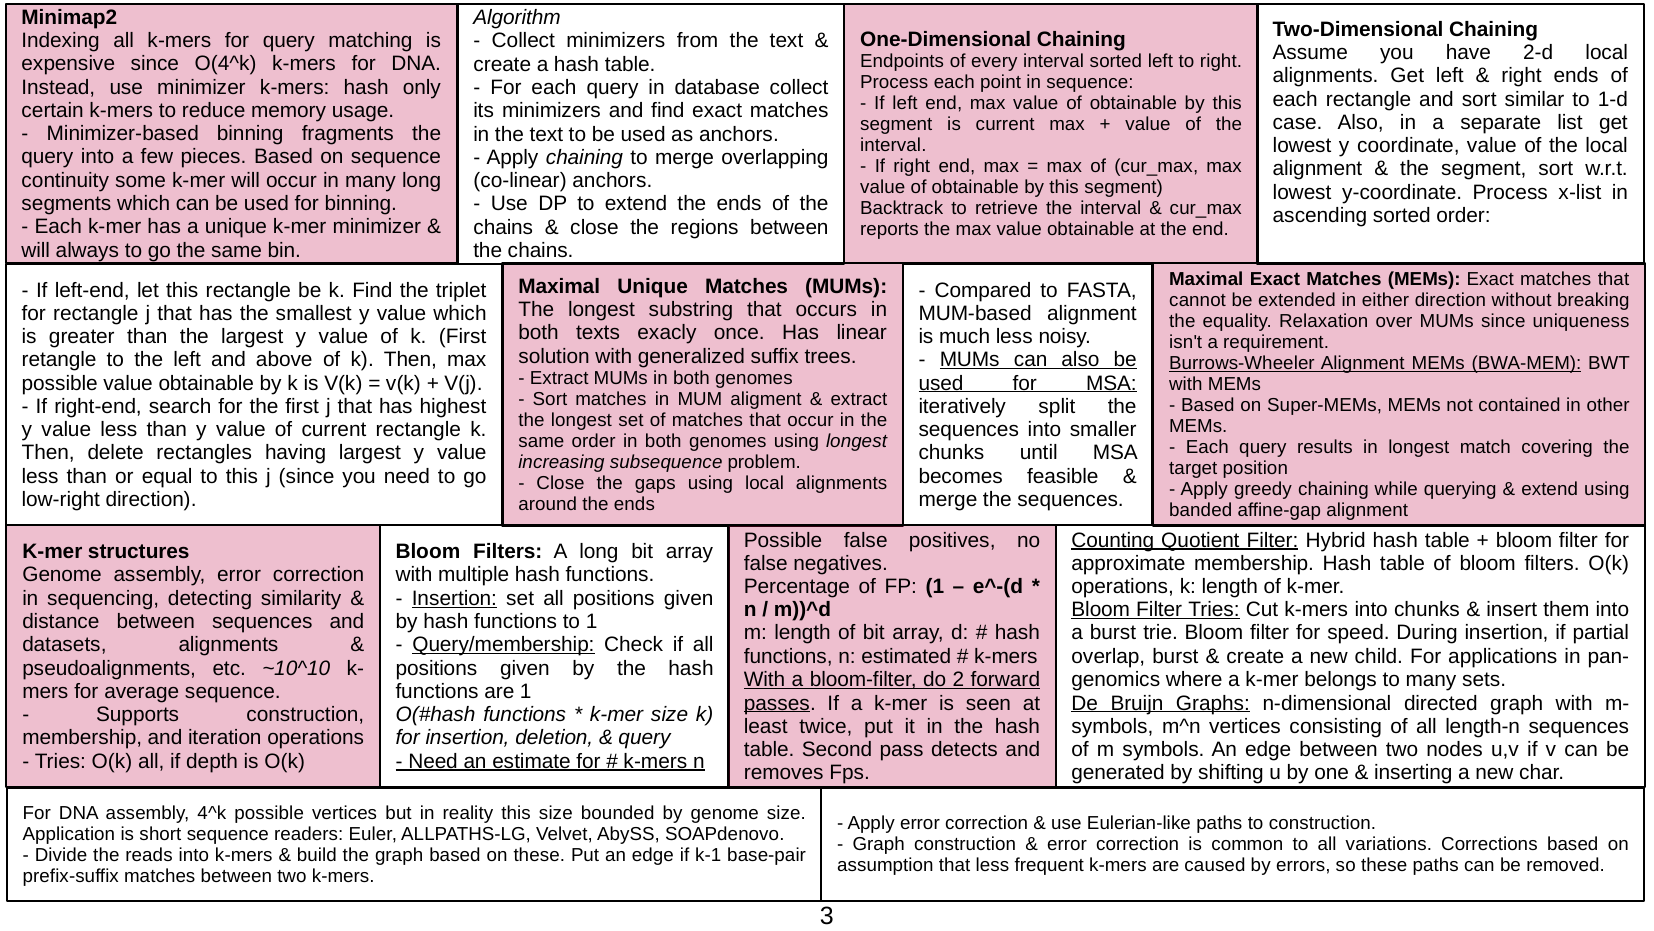

Minimap2
Indexing all k-mers for query matching is expensive since O(4^k) k-mers for DNA. Instead, use minimizer k-mers: hash only certain k-mers to reduce memory usage.
- Minimizer-based binning fragments the query into a few pieces. Based on sequence continuity some k-mer will occur in many long segments which can be used for binning.
- Each k-mer has a unique k-mer minimizer & will always to go the same bin.
One-Dimensional Chaining
Endpoints of every interval sorted left to right. Process each point in sequence:
- If left end, max value of obtainable by this segment is current max + value of the interval.
- If right end, max = max of (cur_max, max value of obtainable by this segment)
Backtrack to retrieve the interval & cur_max reports the max value obtainable at the end.
Algorithm
- Collect minimizers from the text & create a hash table.
- For each query in database collect its minimizers and find exact matches in the text to be used as anchors.
- Apply chaining to merge overlapping (co-linear) anchors.
- Use DP to extend the ends of the chains & close the regions between the chains.
Two-Dimensional Chaining
Assume you have 2-d local alignments. Get left & right ends of each rectangle and sort similar to 1-d case. Also, in a separate list get lowest y coordinate, value of the local alignment & the segment, sort w.r.t. lowest y-coordinate. Process x-list in ascending sorted order:
Maximal Unique Matches (MUMs): The longest substring that occurs in both texts exacly once. Has linear solution with generalized suffix trees.
- Extract MUMs in both genomes
- Sort matches in MUM aligment & extract the longest set of matches that occur in the same order in both genomes using longest increasing subsequence problem.
- Close the gaps using local alignments around the ends
Maximal Exact Matches (MEMs): Exact matches that cannot be extended in either direction without breaking the equality. Relaxation over MUMs since uniqueness isn't a requirement.
Burrows-Wheeler Alignment MEMs (BWA-MEM): BWT with MEMs
- Based on Super-MEMs, MEMs not contained in other MEMs.
- Each query results in longest match covering the target position
- Apply greedy chaining while querying & extend using banded affine-gap alignment
- If left-end, let this rectangle be k. Find the triplet for rectangle j that has the smallest y value which is greater than the largest y value of k. (First retangle to the left and above of k). Then, max possible value obtainable by k is V(k) = v(k) + V(j).
- If right-end, search for the first j that has highest y value less than y value of current rectangle k. Then, delete rectangles having largest y value less than or equal to this j (since you need to go low-right direction).
- Compared to FASTA, MUM-based alignment is much less noisy.
- MUMs can also be used for MSA: iteratively split the sequences into smaller chunks until MSA becomes feasible & merge the sequences.
K-mer structures
Genome assembly, error correction in sequencing, detecting similarity & distance between sequences and datasets, alignments & pseudoalignments, etc. ~10^10 k-mers for average sequence.
- Supports construction, membership, and iteration operations
- Tries: O(k) all, if depth is O(k)
Bloom Filters: A long bit array with multiple hash functions.
- Insertion: set all positions given by hash functions to 1
- Query/membership: Check if all positions given by the hash functions are 1
O(#hash functions * k-mer size k) for insertion, deletion, & query
- Need an estimate for # k-mers n
Possible false positives, no false negatives.
Percentage of FP: (1 – e^-(d * n / m))^d
m: length of bit array, d: # hash functions, n: estimated # k-mers
With a bloom-filter, do 2 forward passes. If a k-mer is seen at least twice, put it in the hash table. Second pass detects and removes Fps.
Counting Quotient Filter: Hybrid hash table + bloom filter for approximate membership. Hash table of bloom filters. O(k) operations, k: length of k-mer.
Bloom Filter Tries: Cut k-mers into chunks & insert them into a burst trie. Bloom filter for speed. During insertion, if partial overlap, burst & create a new child. For applications in pan-genomics where a k-mer belongs to many sets.
De Bruijn Graphs: n-dimensional directed graph with m-symbols, m^n vertices consisting of all length-n sequences of m symbols. An edge between two nodes u,v if v can be generated by shifting u by one & inserting a new char.
For DNA assembly, 4^k possible vertices but in reality this size bounded by genome size. Application is short sequence readers: Euler, ALLPATHS-LG, Velvet, AbySS, SOAPdenovo.
- Divide the reads into k-mers & build the graph based on these. Put an edge if k-1 base-pair prefix-suffix matches between two k-mers.
- Apply error correction & use Eulerian-like paths to construction.
- Graph construction & error correction is common to all variations. Corrections based on assumption that less frequent k-mers are caused by errors, so these paths can be removed.